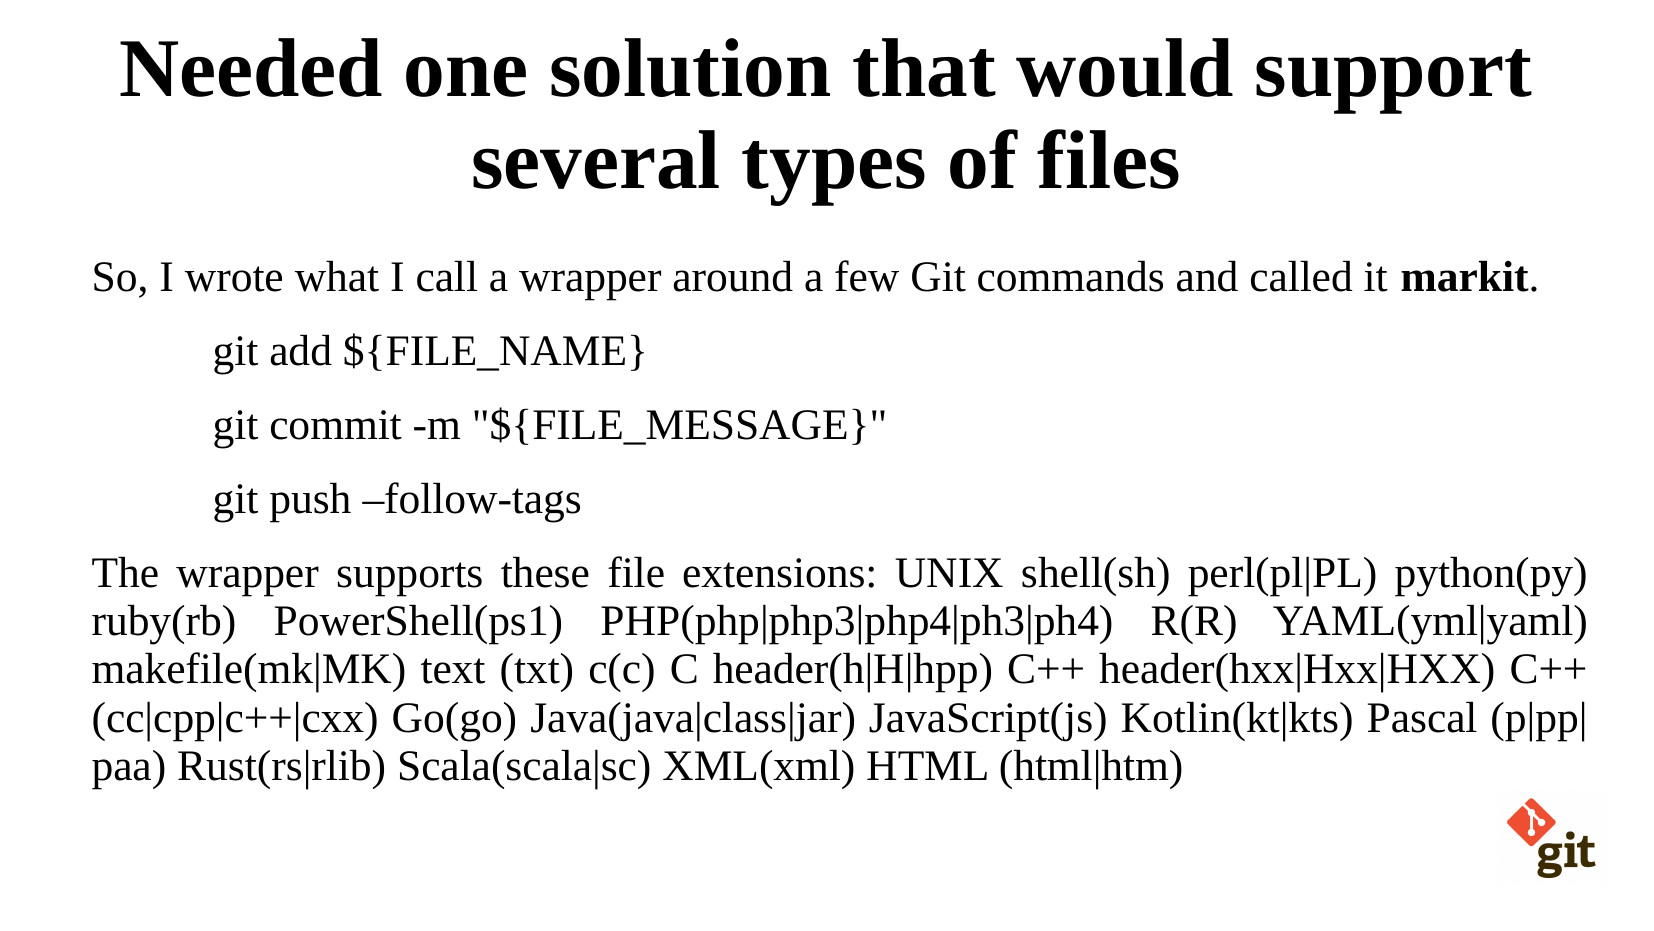

Needed one solution that would support several types of files
# So, I wrote what I call a wrapper around a few Git commands and called it markit.
 git add ${FILE_NAME}
 git commit -m "${FILE_MESSAGE}"
 git push –follow-tags
The wrapper supports these file extensions: UNIX shell(sh) perl(pl|PL) python(py) ruby(rb) PowerShell(ps1) PHP(php|php3|php4|ph3|ph4) R(R) YAML(yml|yaml) makefile(mk|MK) text (txt) c(c) C header(h|H|hpp) C++ header(hxx|Hxx|HXX) C++(cc|cpp|c++|cxx) Go(go) Java(java|class|jar) JavaScript(js) Kotlin(kt|kts) Pascal (p|pp|paa) Rust(rs|rlib) Scala(scala|sc) XML(xml) HTML (html|htm)